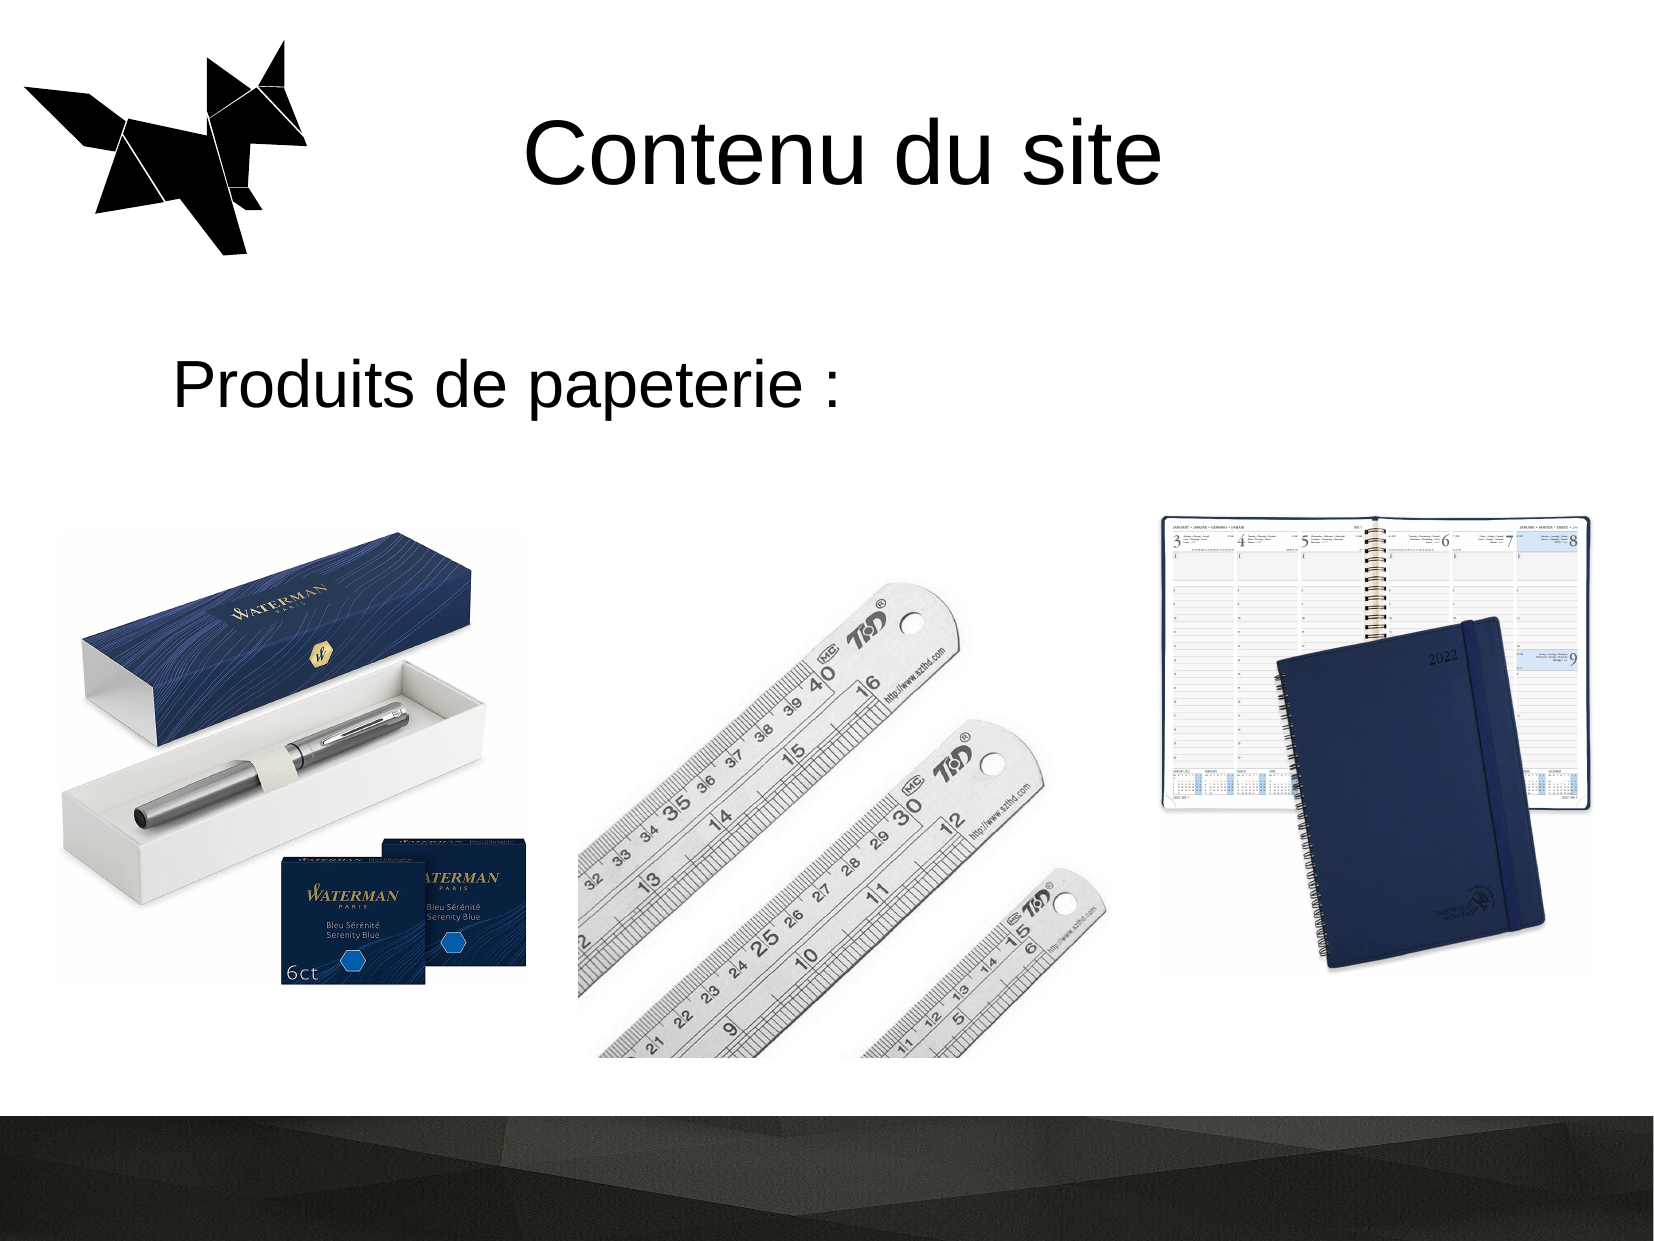

# Contenu du site
 Produits de papeterie :